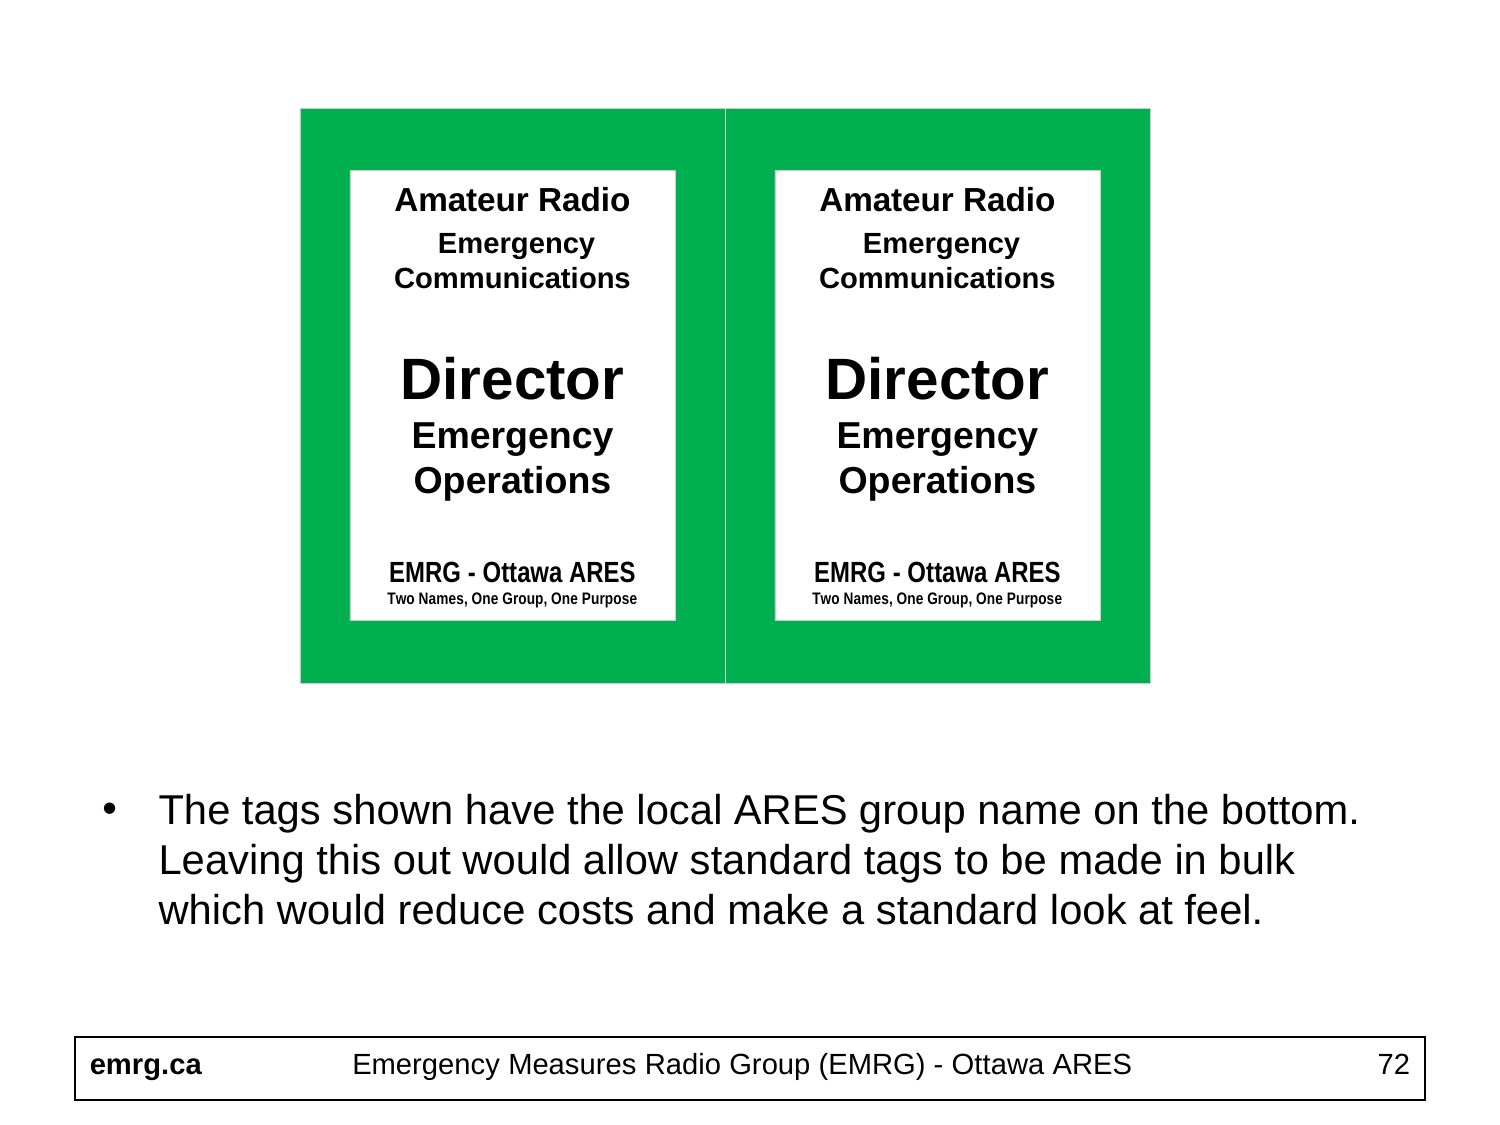

Amateur Radio
 Emergency Communications
Amateur Radio
 Emergency Communications
Director
Emergency Operations
Director
Emergency Operations
EMRG - Ottawa ARES
Two Names, One Group, One Purpose
EMRG - Ottawa ARES
Two Names, One Group, One Purpose
The tags shown have the local ARES group name on the bottom. Leaving this out would allow standard tags to be made in bulk which would reduce costs and make a standard look at feel.
Emergency Measures Radio Group (EMRG) - Ottawa ARES